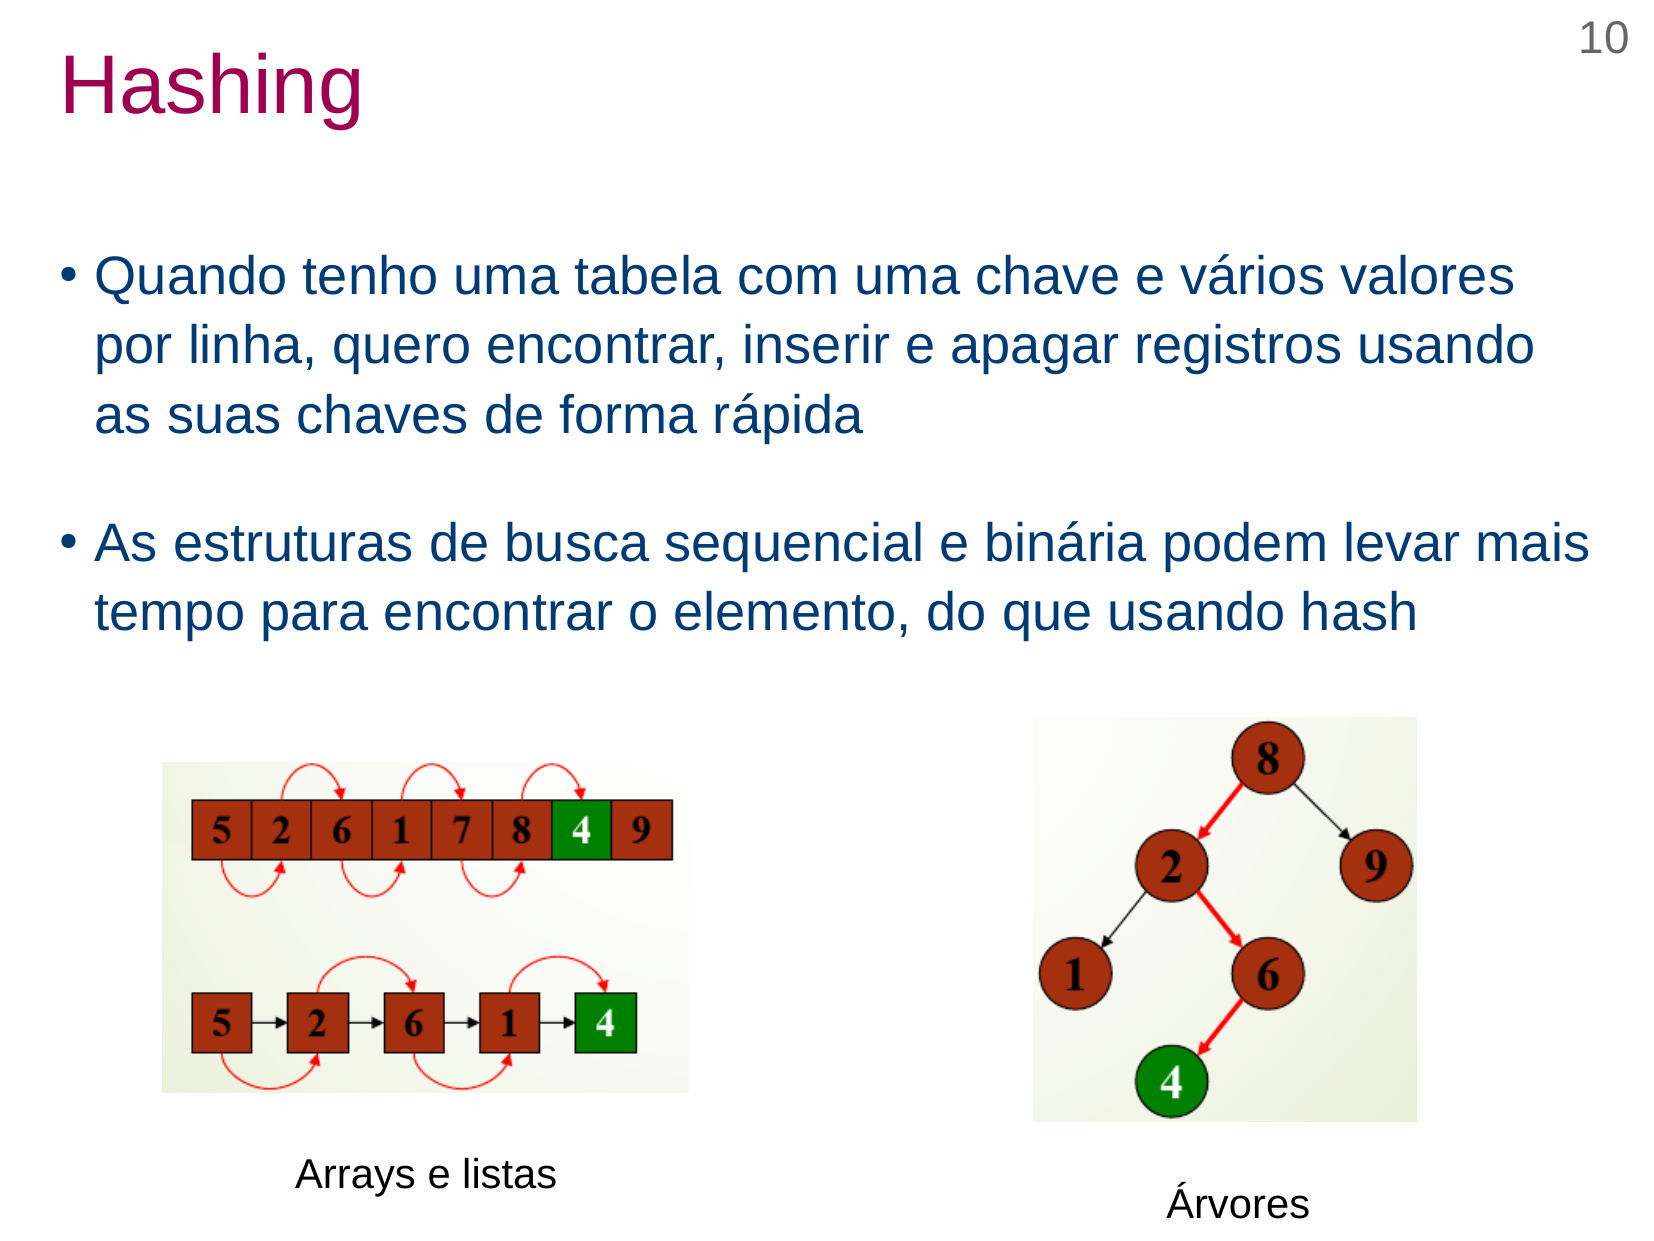

10
# Hashing
Quando tenho uma tabela com uma chave e vários valores por linha, quero encontrar, inserir e apagar registros usando as suas chaves de forma rápida
As estruturas de busca sequencial e binária podem levar mais tempo para encontrar o elemento, do que usando hash
Arrays e listas
Árvores